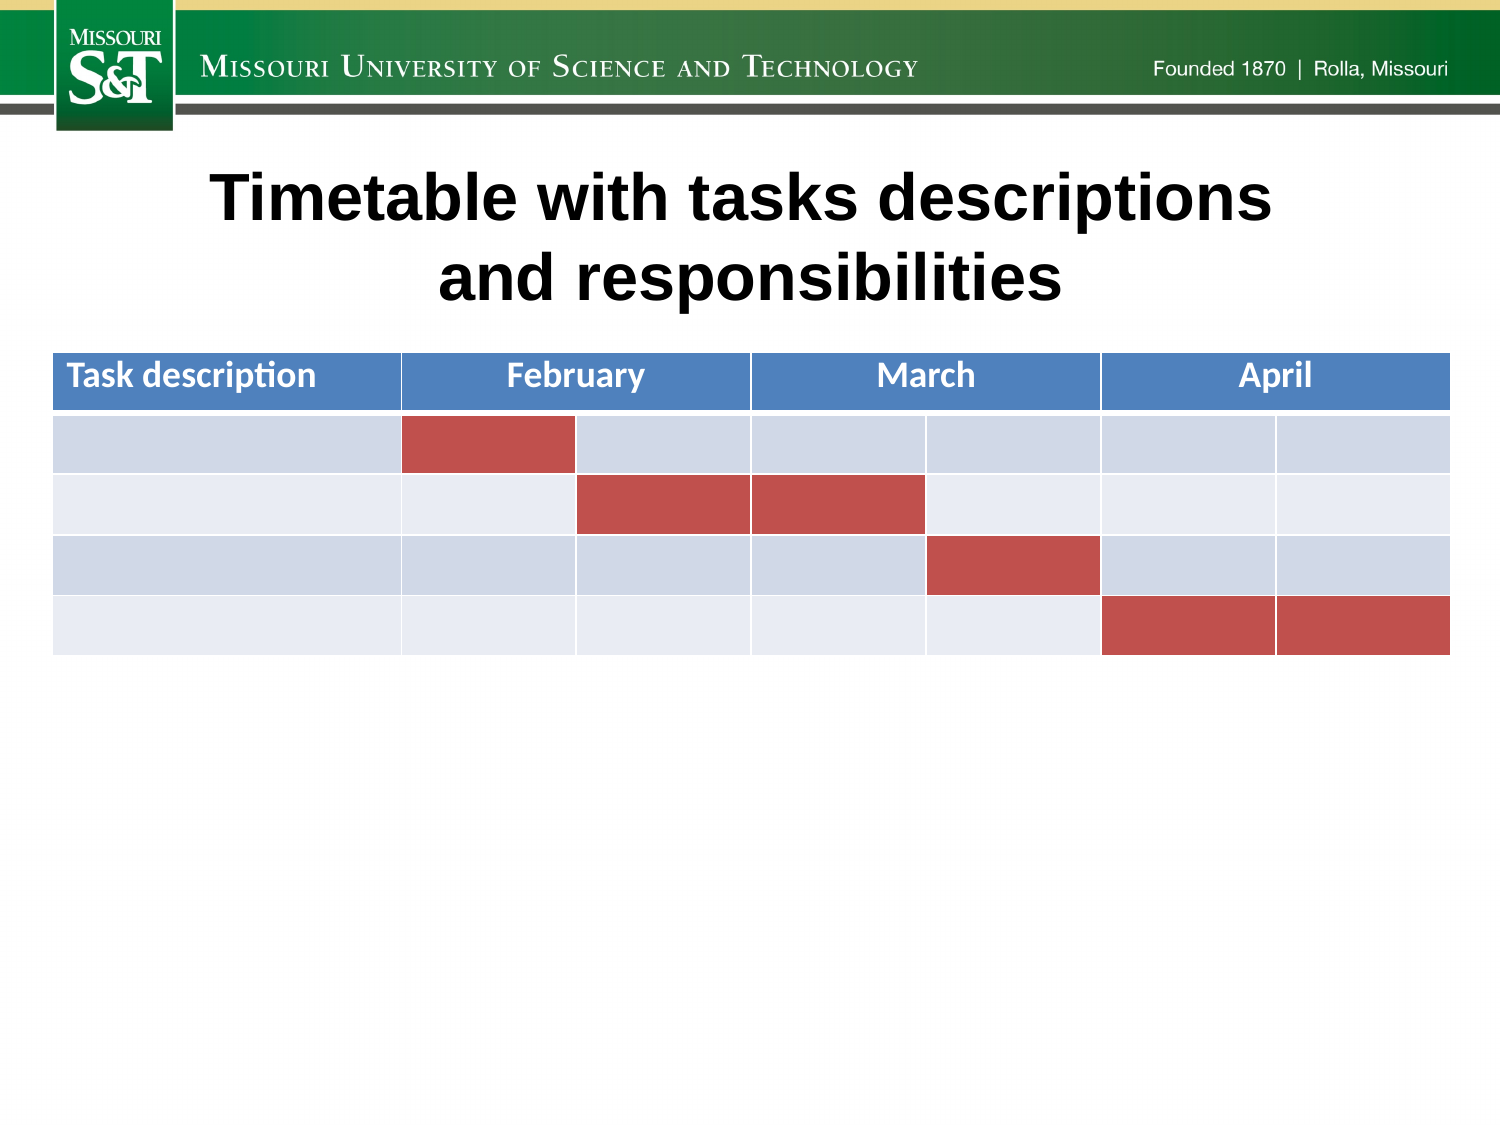

Timetable with tasks descriptions
and responsibilities
| Task description | February | | March | | April | |
| --- | --- | --- | --- | --- | --- | --- |
| | | | | | | |
| | | | | | | |
| | | | | | | |
| | | | | | | |